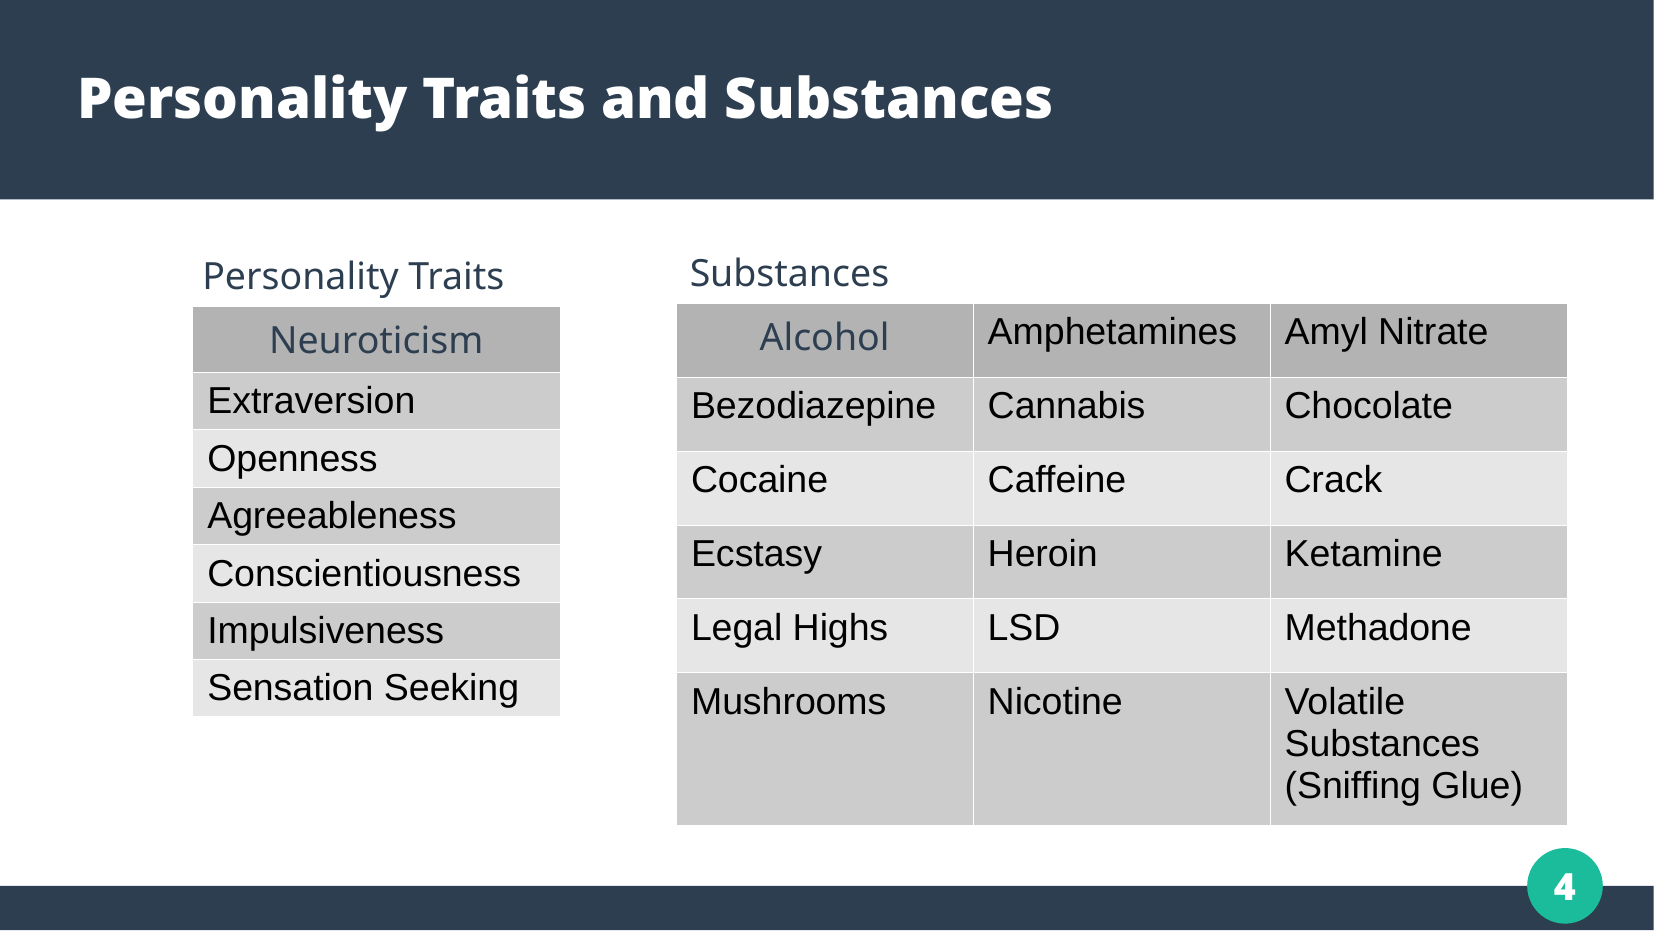

# Personality Traits and Substances
Substances
Personality Traits
| Alcohol | Amphetamines | Amyl Nitrate |
| --- | --- | --- |
| Bezodiazepine | Cannabis | Chocolate |
| Cocaine | Caffeine | Crack |
| Ecstasy | Heroin | Ketamine |
| Legal Highs | LSD | Methadone |
| Mushrooms | Nicotine | Volatile Substances (Sniffing Glue) |
| Neuroticism |
| --- |
| Extraversion |
| Openness |
| Agreeableness |
| Conscientiousness |
| Impulsiveness |
| Sensation Seeking |